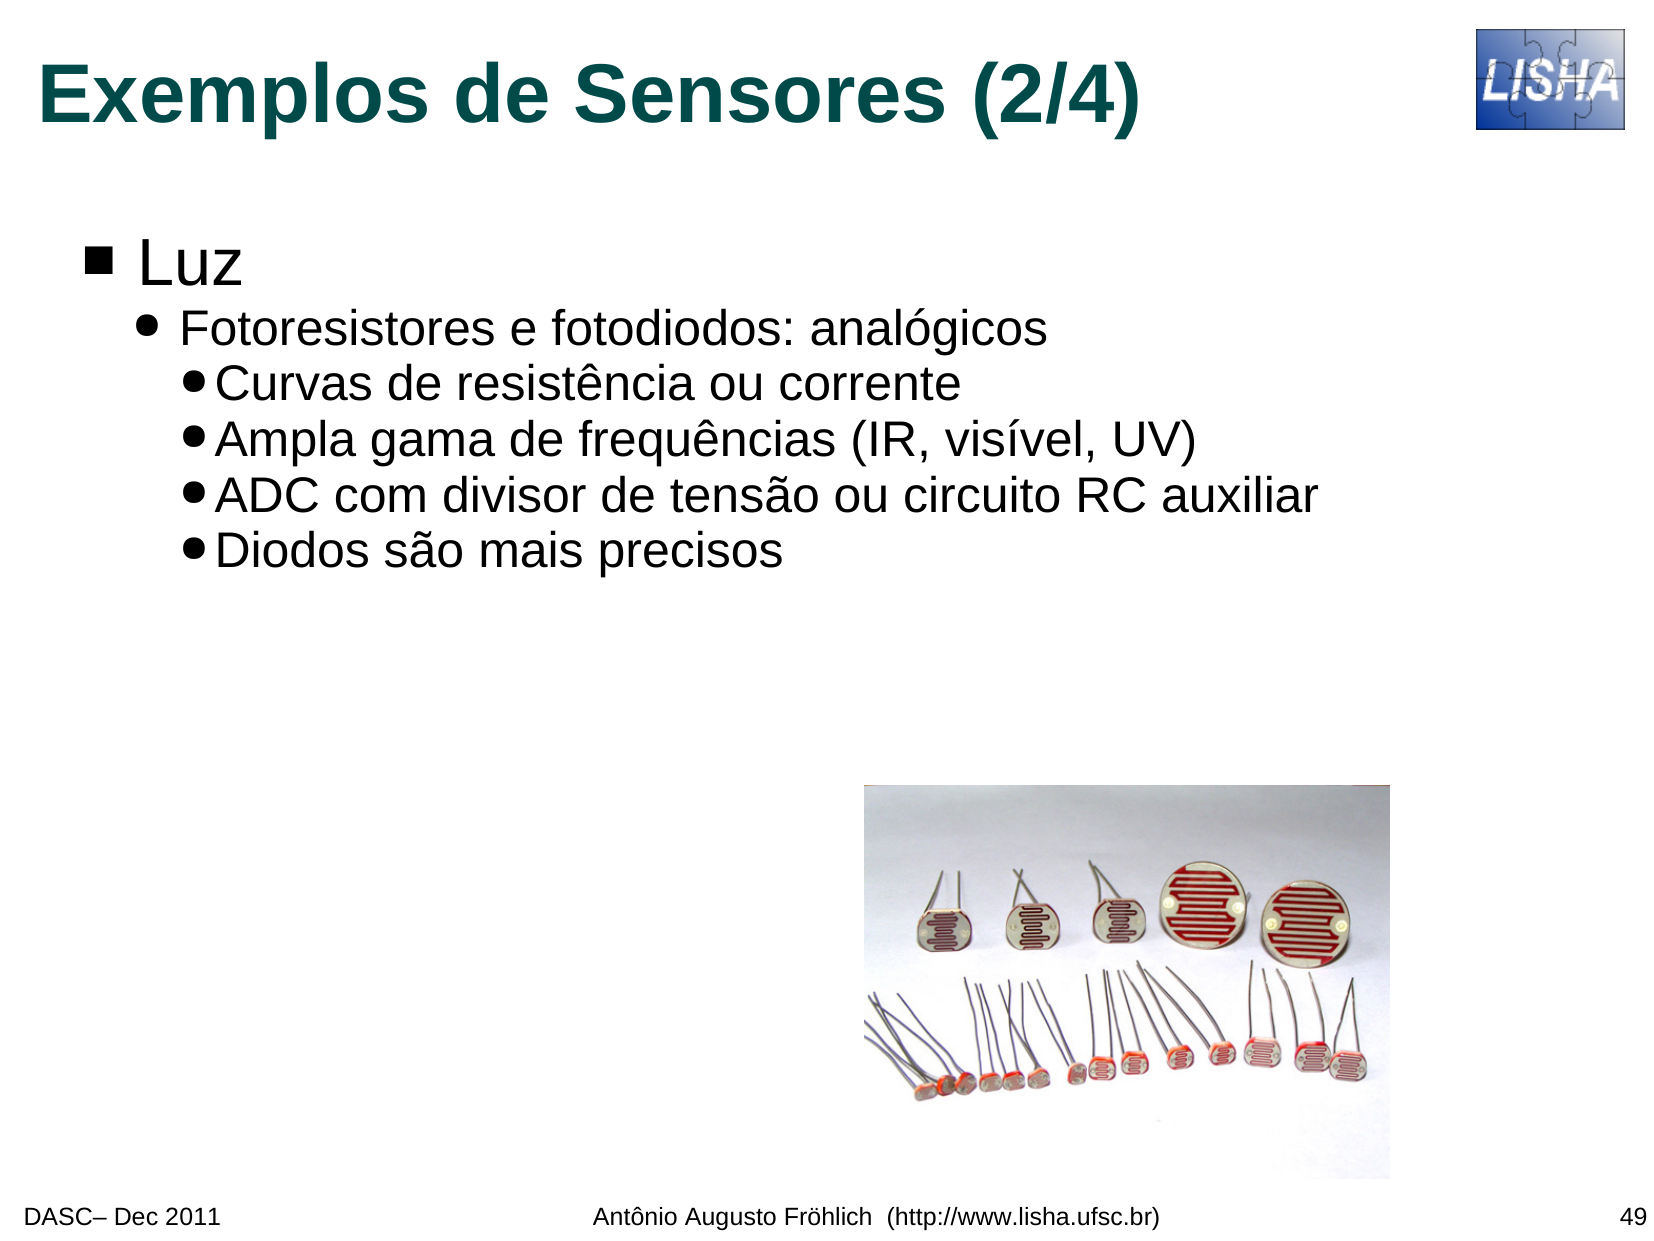

# Exemplos de Sensores (2/4)
Luz
Fotoresistores e fotodiodos: analógicos
Curvas de resistência ou corrente
Ampla gama de frequências (IR, visível, UV)
ADC com divisor de tensão ou circuito RC auxiliar
Diodos são mais precisos